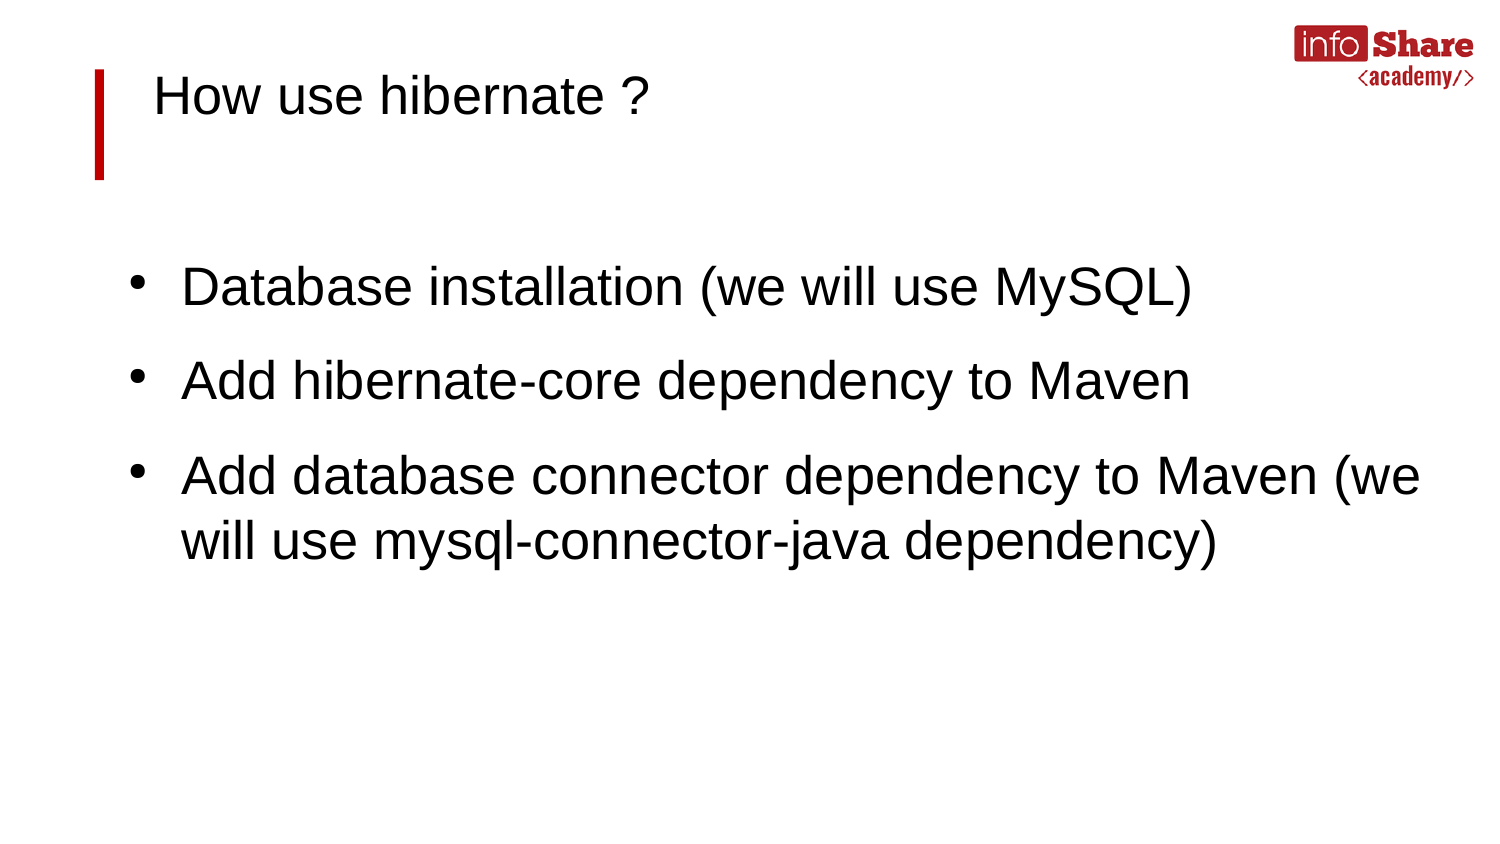

# How use hibernate ?
Database installation (we will use MySQL)
Add hibernate-core dependency to Maven
Add database connector dependency to Maven (we will use mysql-connector-java dependency)